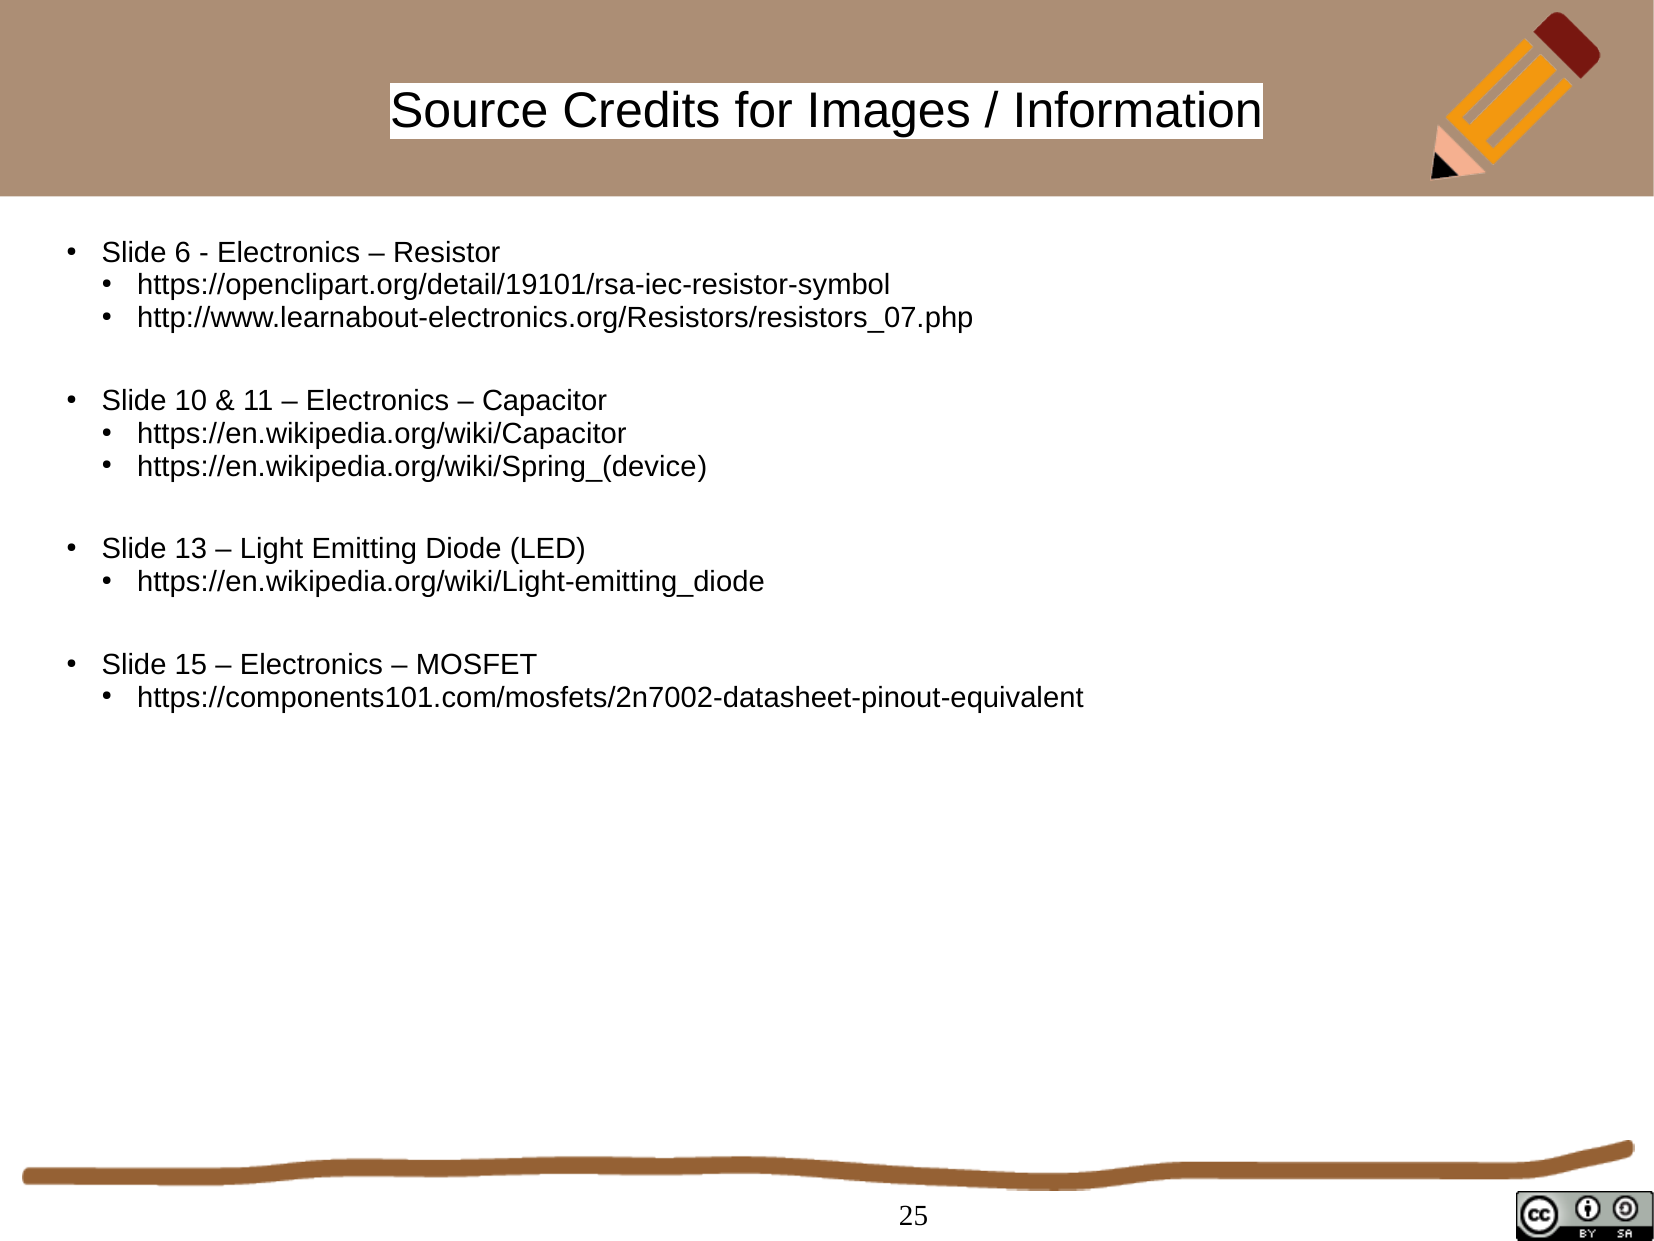

# Source Credits for Images / Information
Slide 6 - Electronics – Resistor
https://openclipart.org/detail/19101/rsa-iec-resistor-symbol
http://www.learnabout-electronics.org/Resistors/resistors_07.php
Slide 10 & 11 – Electronics – Capacitor
https://en.wikipedia.org/wiki/Capacitor
https://en.wikipedia.org/wiki/Spring_(device)
Slide 13 – Light Emitting Diode (LED)
https://en.wikipedia.org/wiki/Light-emitting_diode
Slide 15 – Electronics – MOSFET
https://components101.com/mosfets/2n7002-datasheet-pinout-equivalent
25